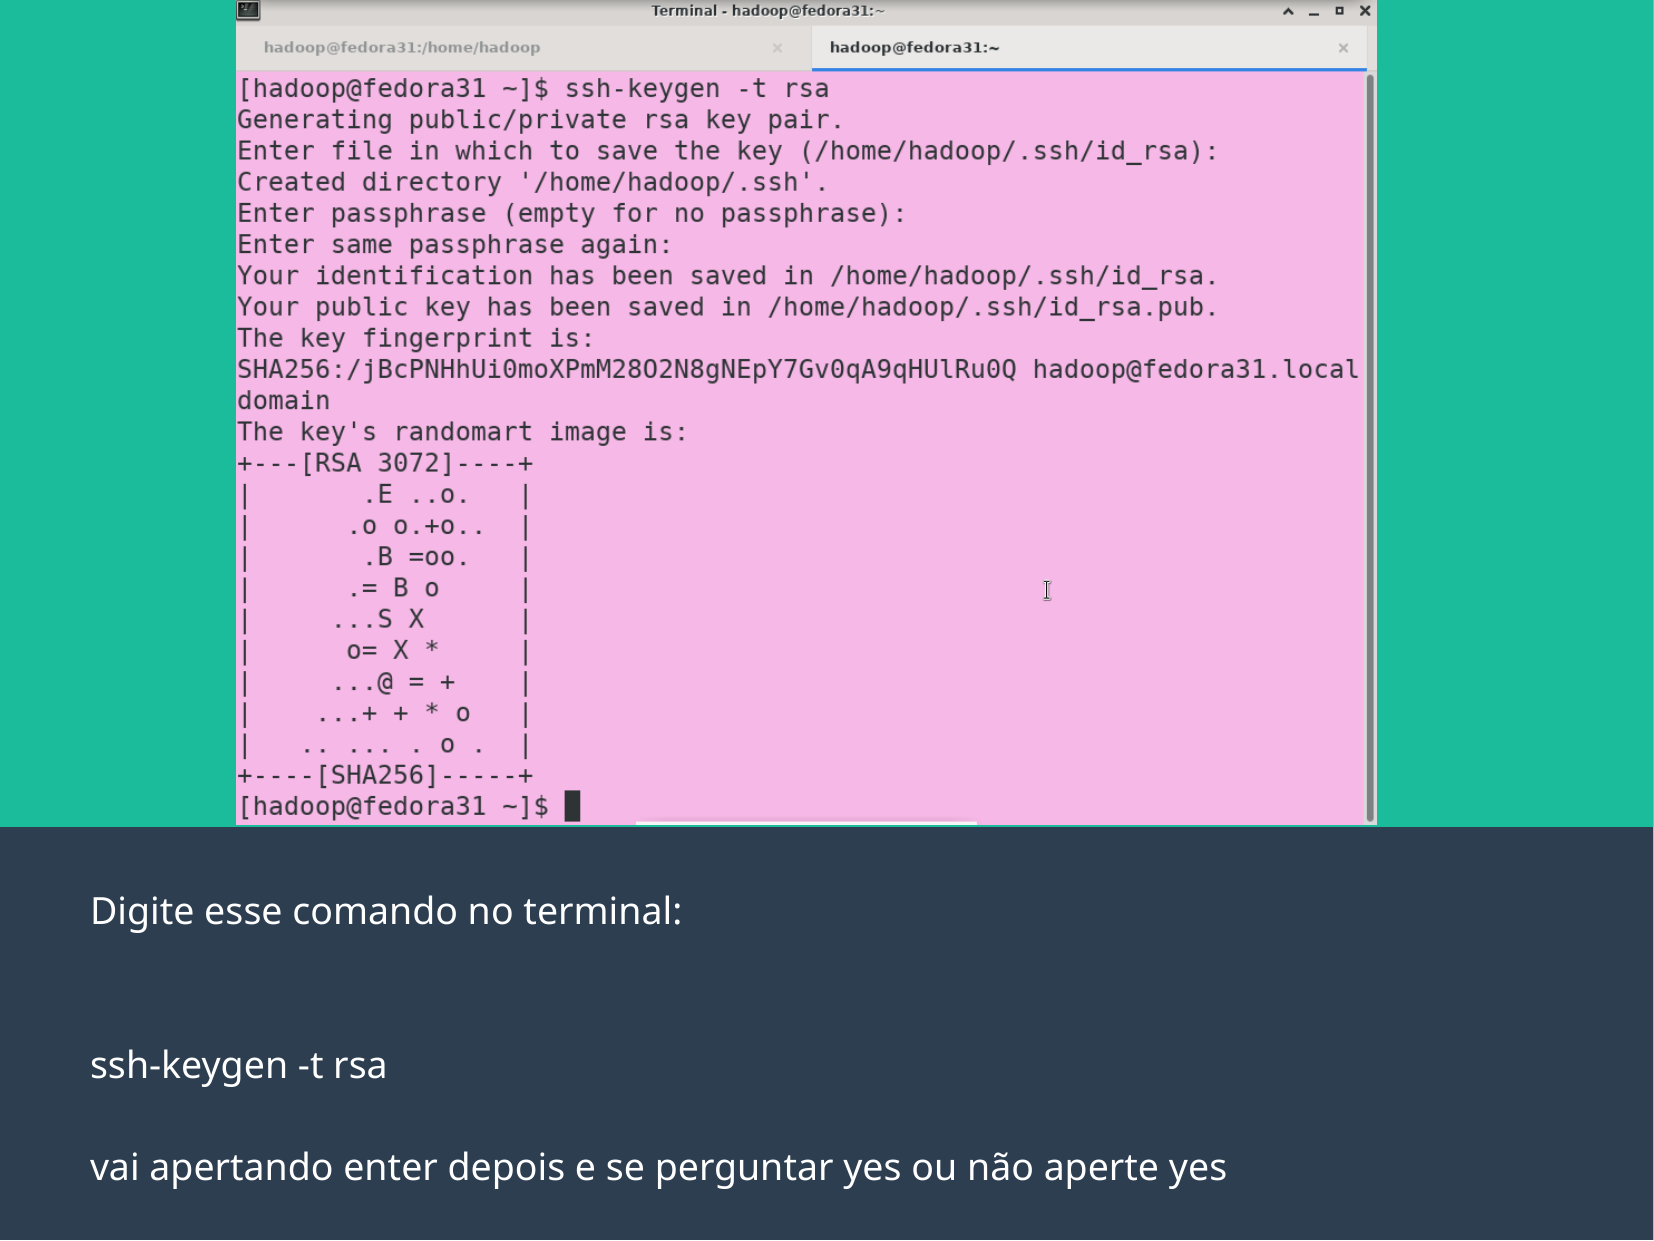

Digite esse comando no terminal:
ssh-keygen -t rsa
vai apertando enter depois e se perguntar yes ou não aperte yes